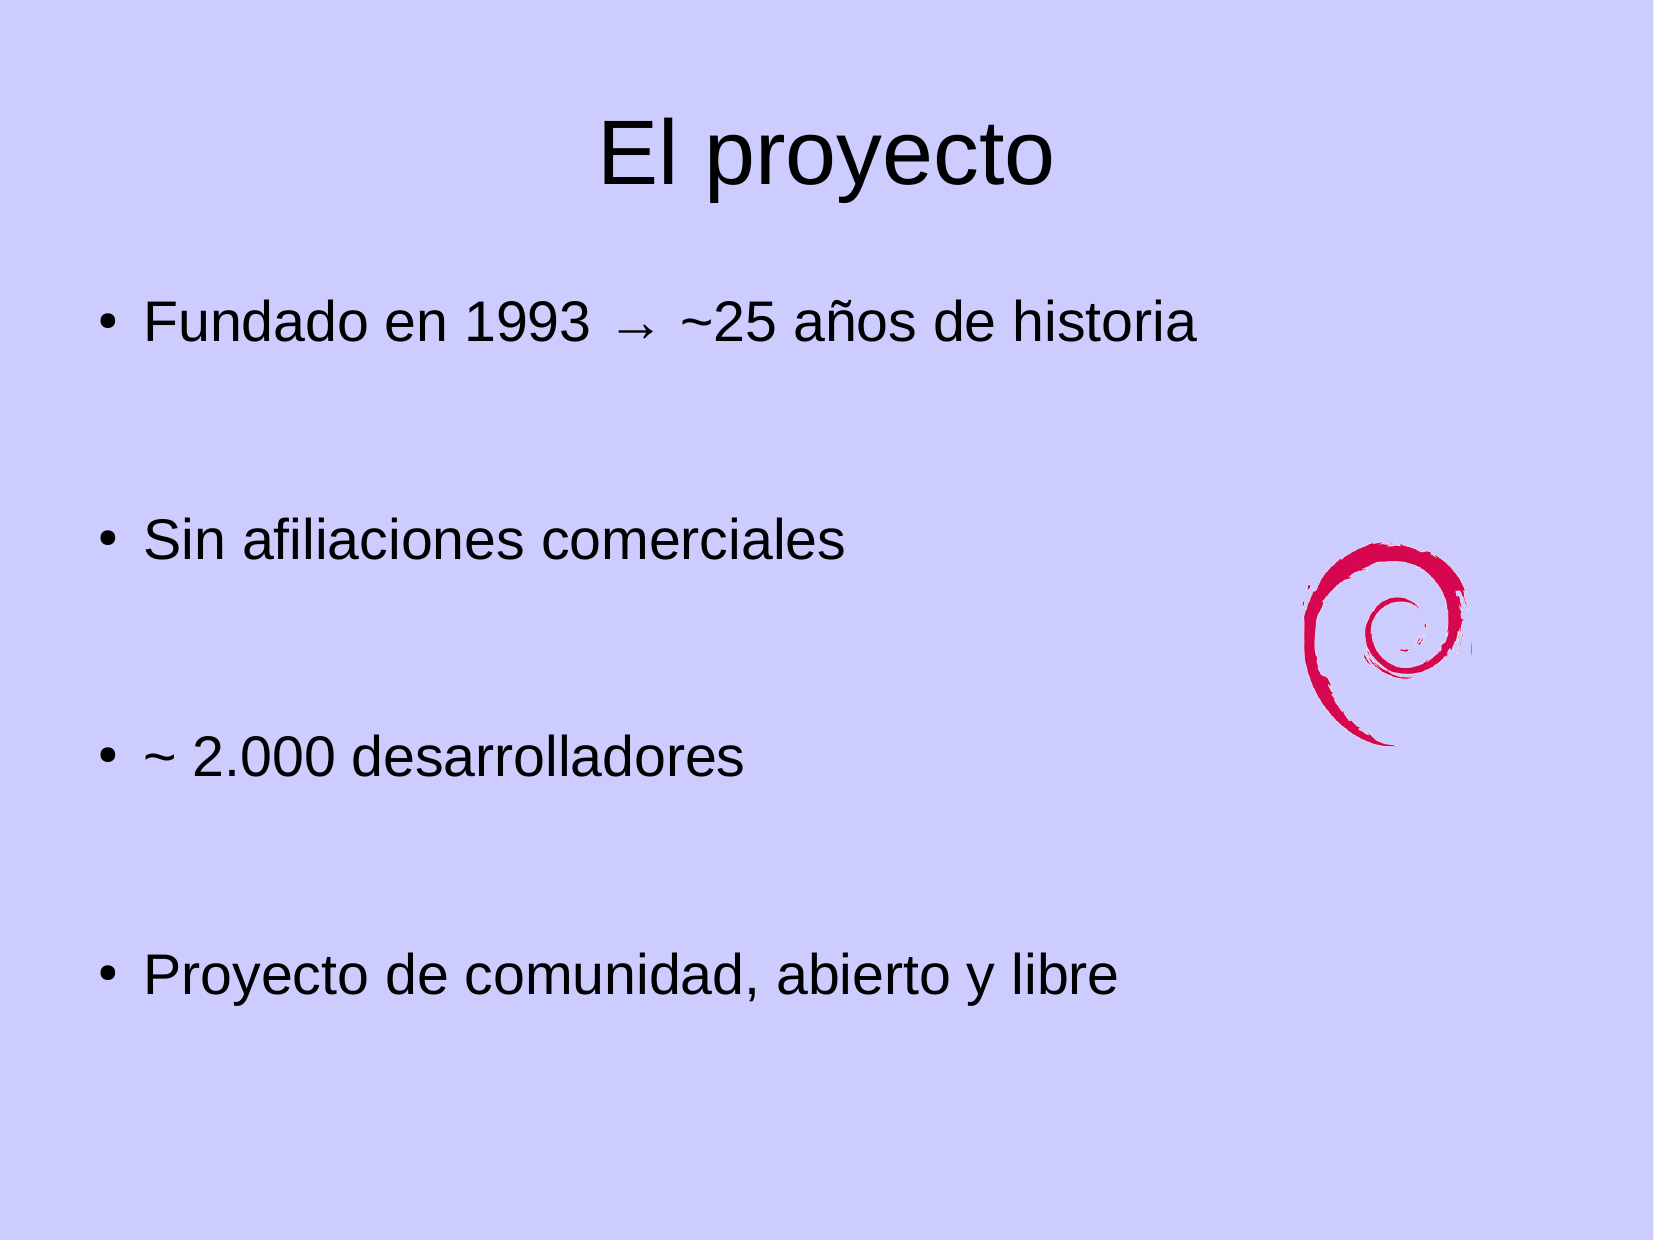

# El proyecto
Fundado en 1993 → ~25 años de historia
Sin afiliaciones comerciales
~ 2.000 desarrolladores
Proyecto de comunidad, abierto y libre